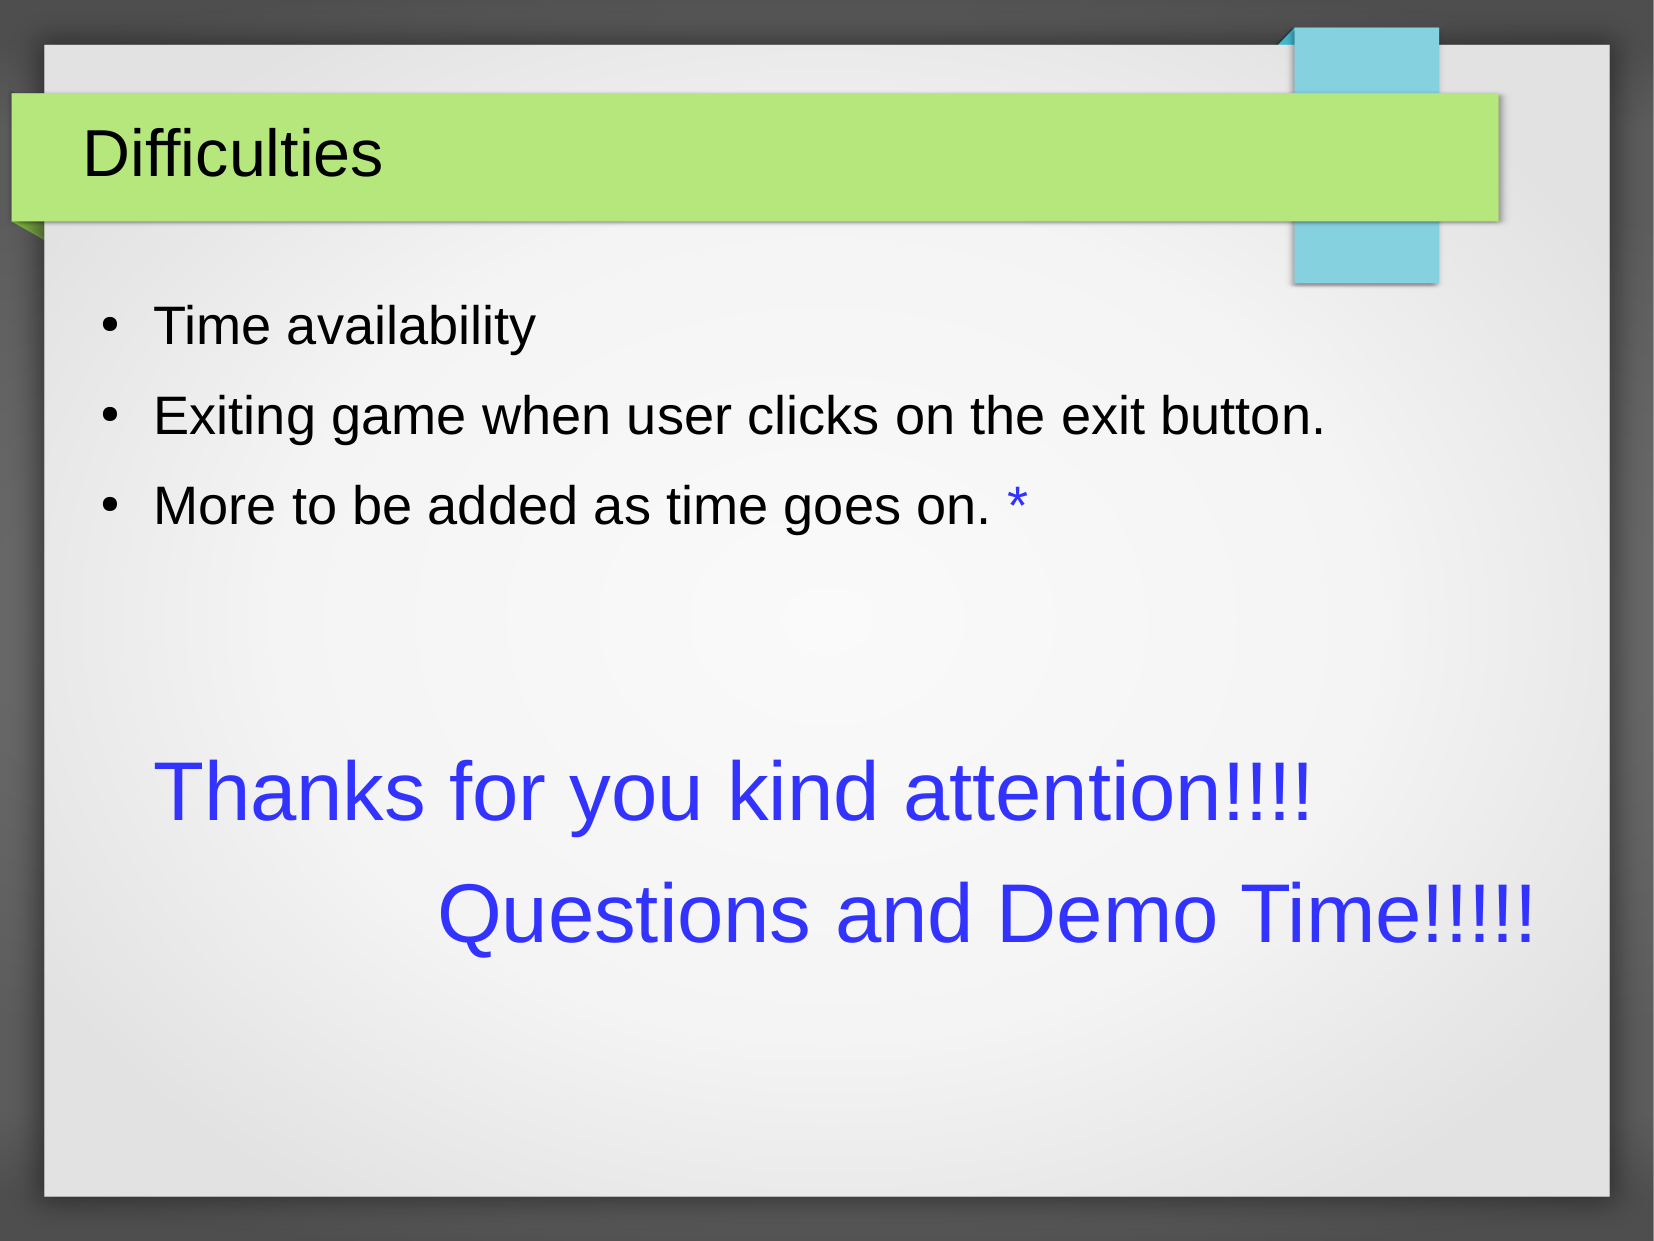

# Difficulties
Time availability
Exiting game when user clicks on the exit button.
More to be added as time goes on. *
Thanks for you kind attention!!!!
Questions and Demo Time!!!!!